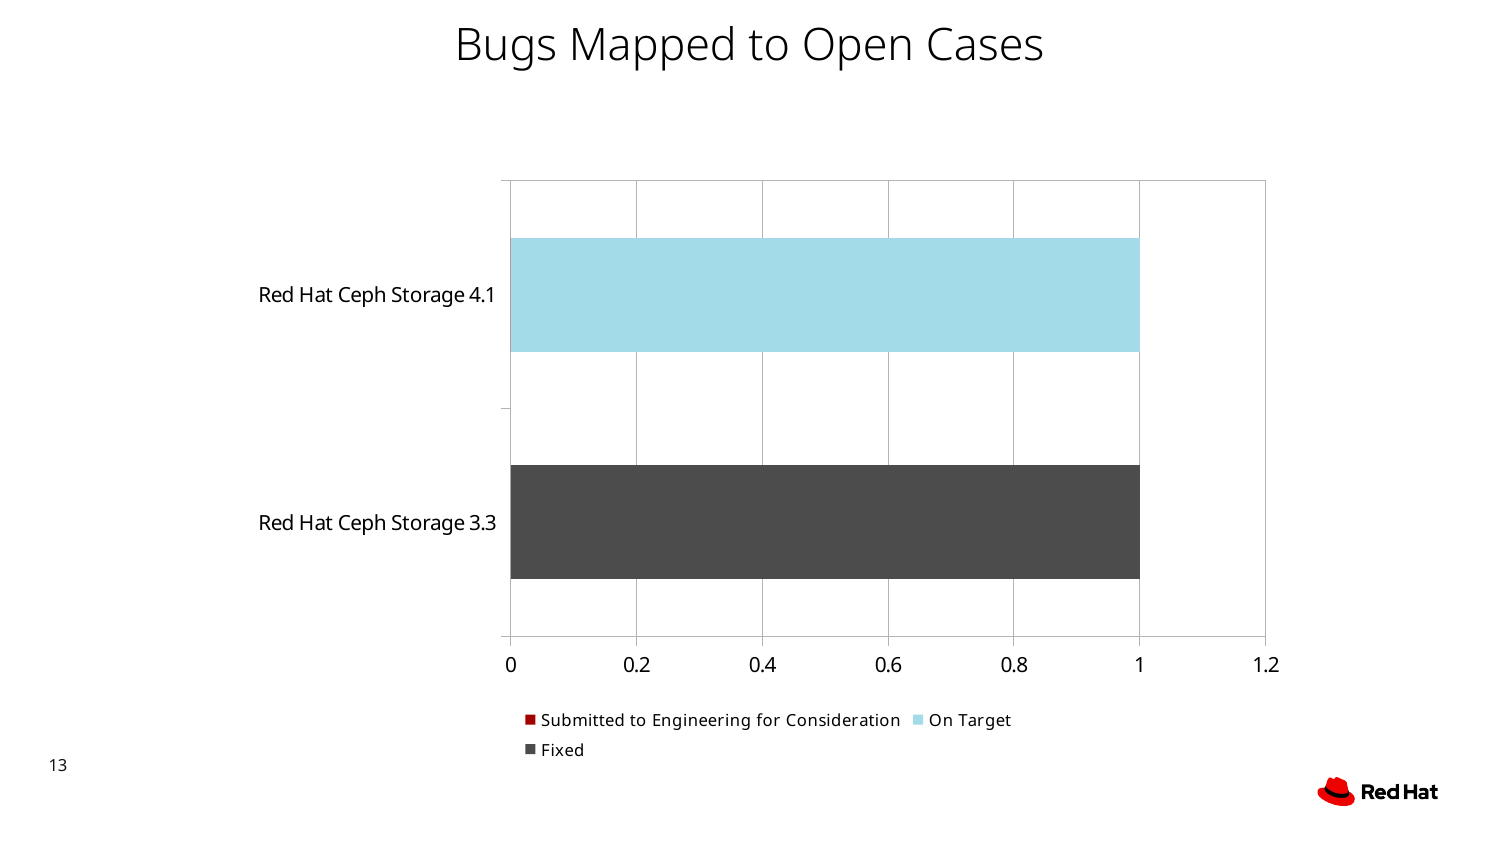

# Bugs Mapped to Open Cases
### Chart
| Category | Submitted to Engineering for Consideration | On Target | Fixed |
|---|---|---|---|
| Red Hat Ceph Storage 3.3 | 0.0 | 0.0 | 1.0 |
| Red Hat Ceph Storage 4.1 | 0.0 | 1.0 | 0.0 |13